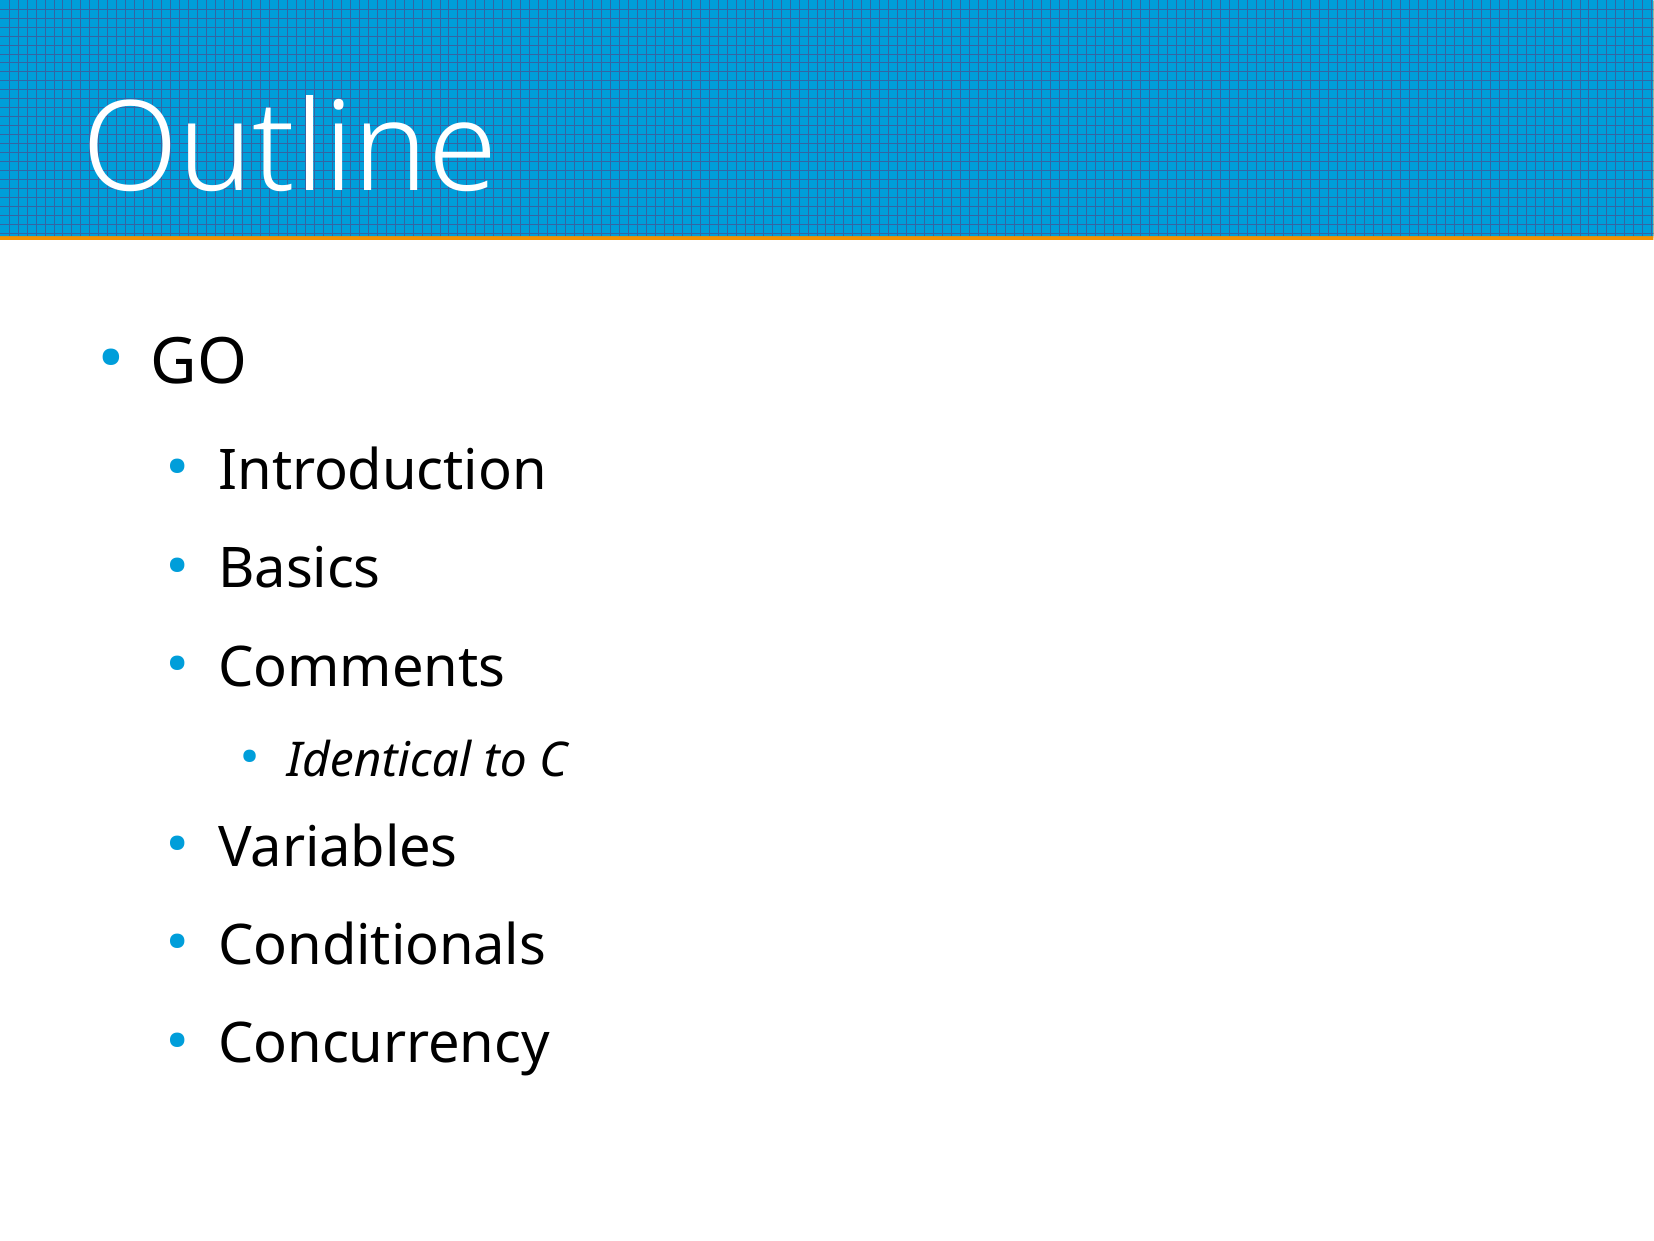

# Outline
GO
Introduction
Basics
Comments
Identical to C
Variables
Conditionals
Concurrency